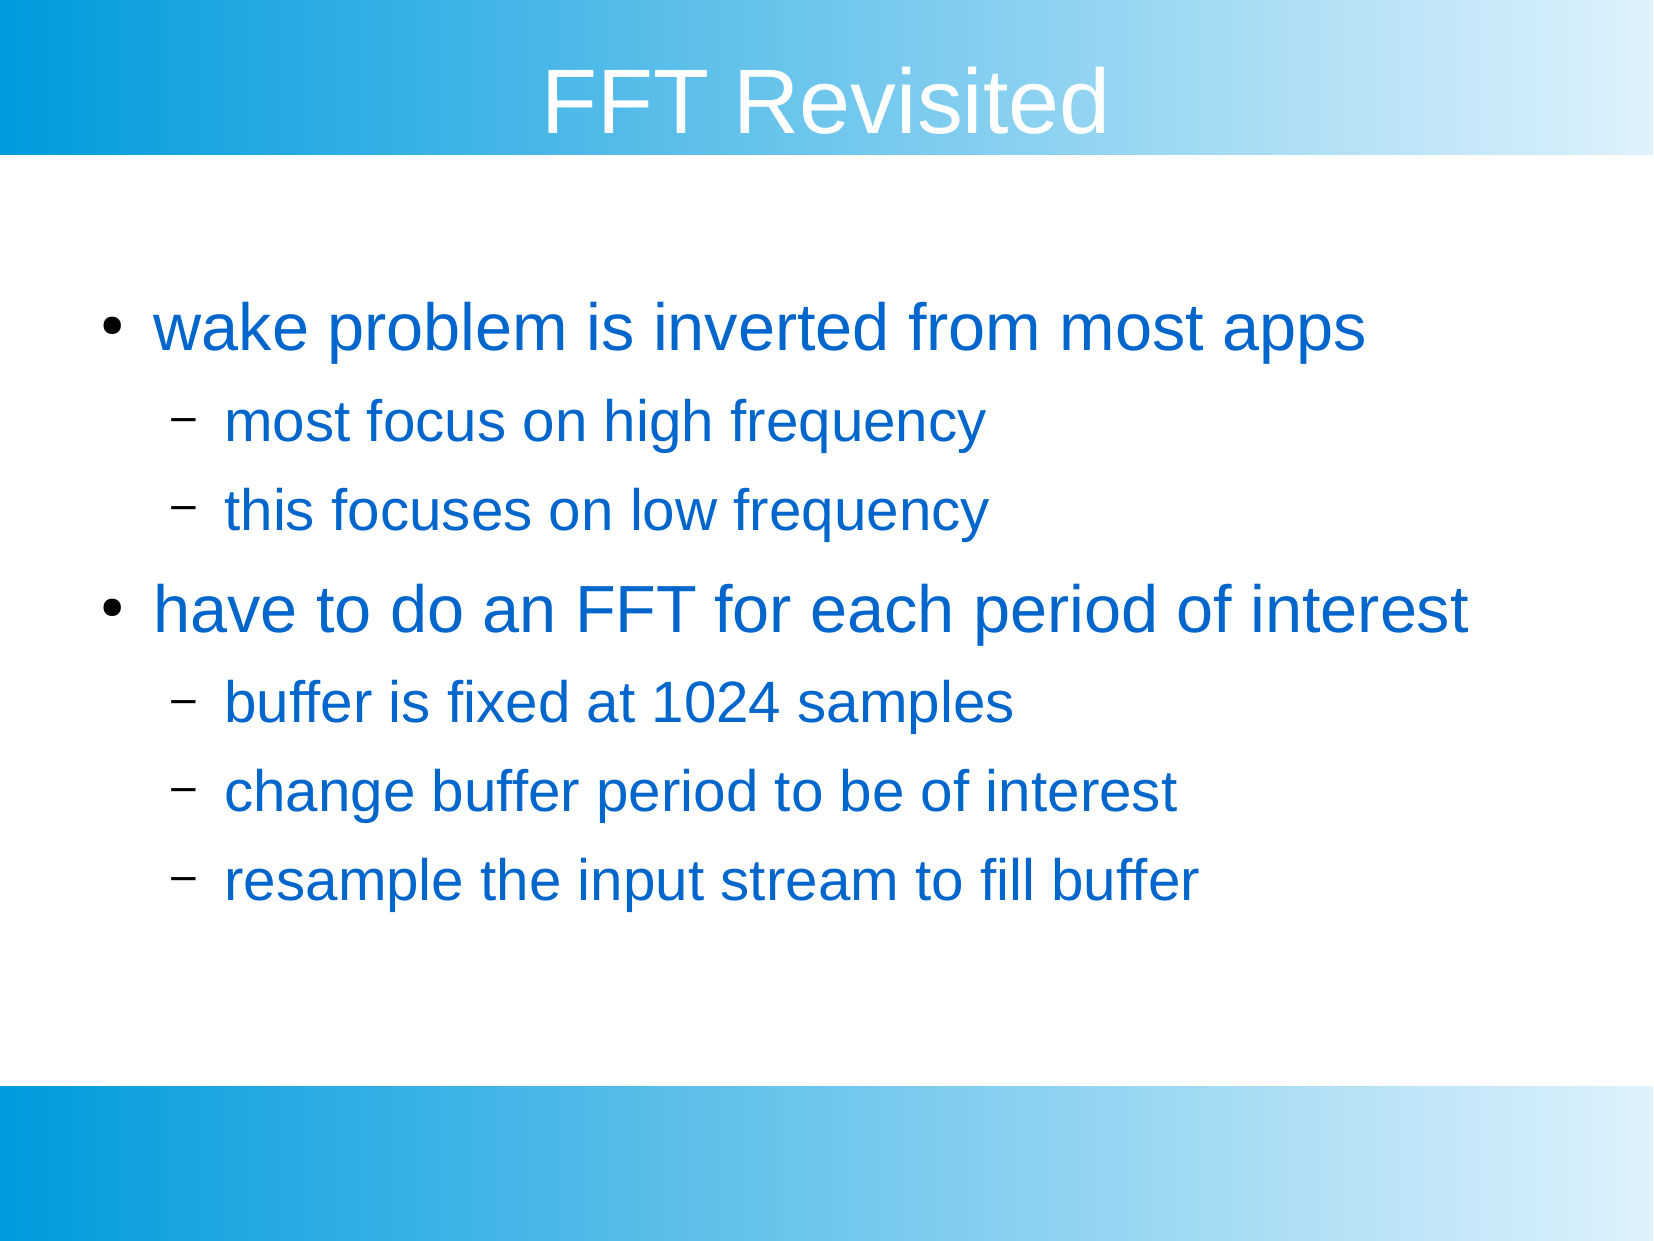

# FFT Revisited
wake problem is inverted from most apps
most focus on high frequency
this focuses on low frequency
have to do an FFT for each period of interest
buffer is fixed at 1024 samples
change buffer period to be of interest
resample the input stream to fill buffer